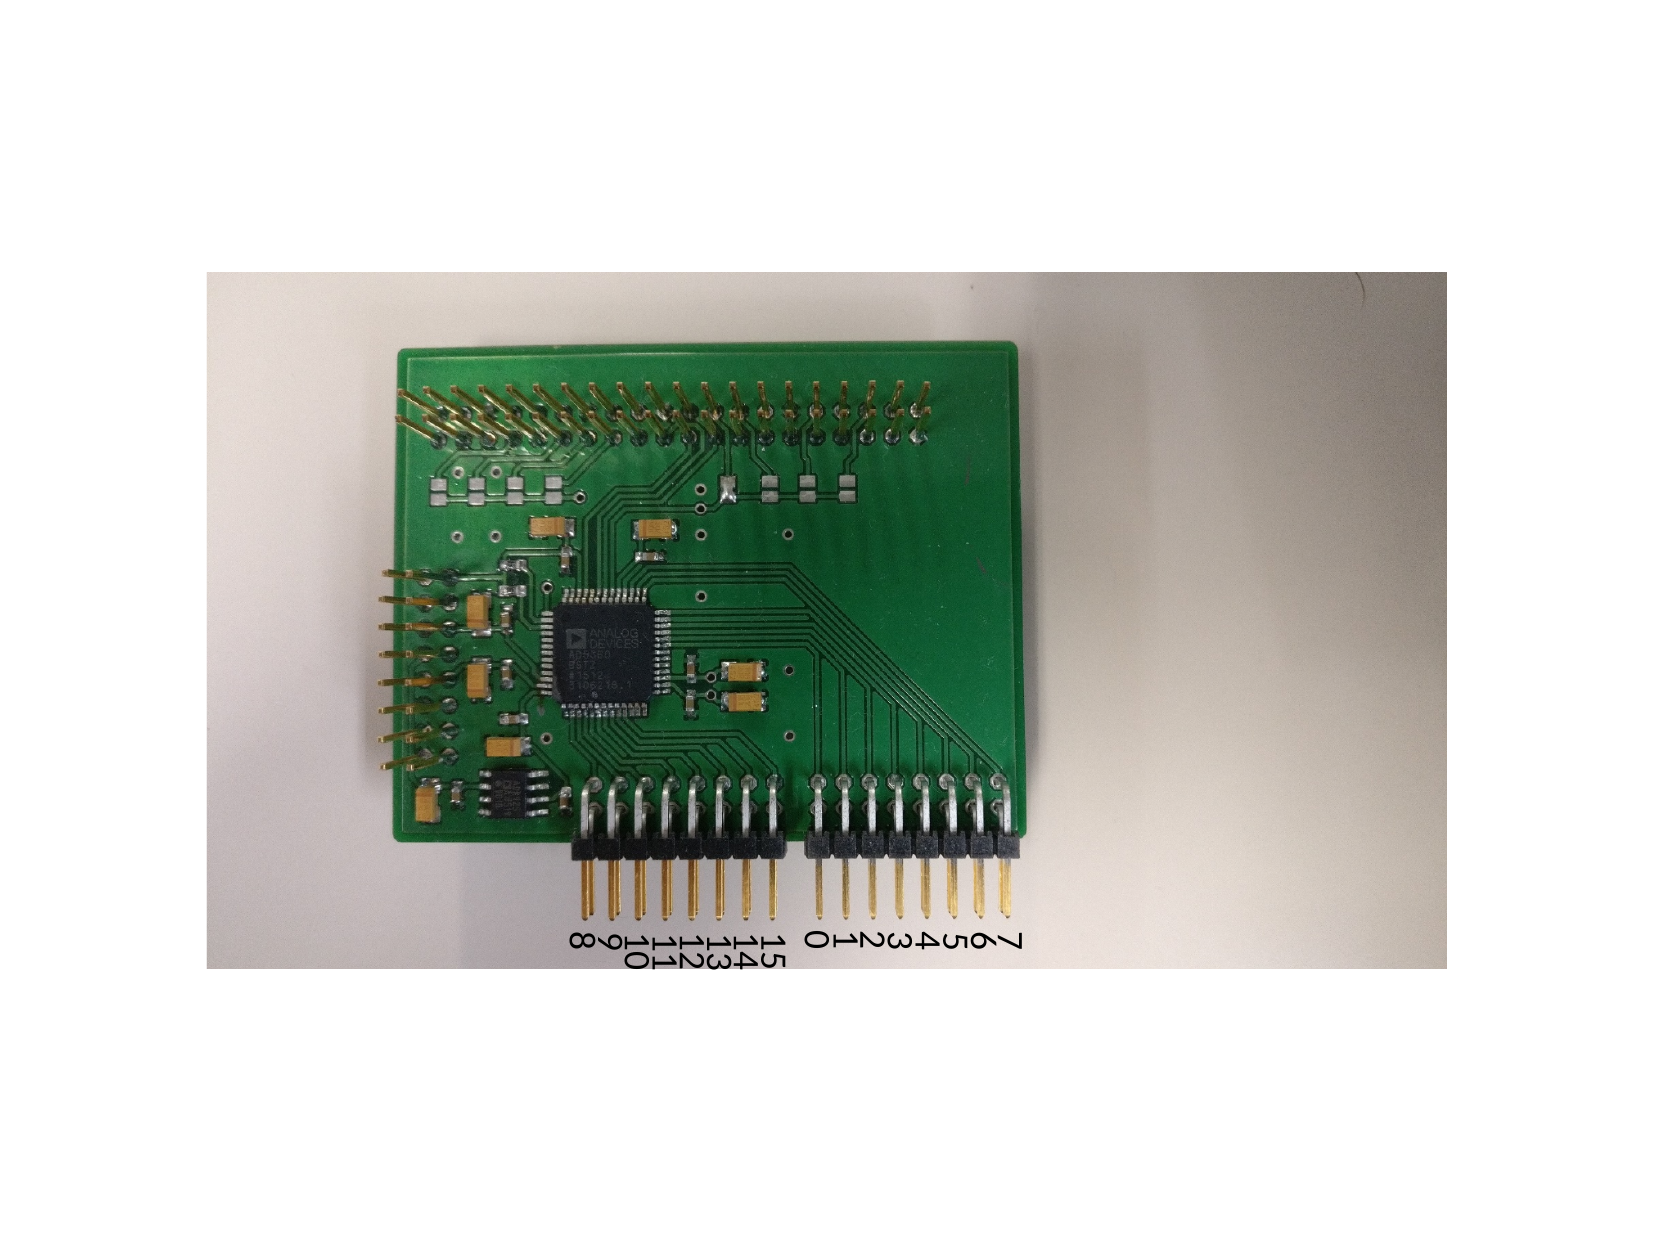

0
1
2
3
8
6
7
4
9
5
13
10
12
15
11
14